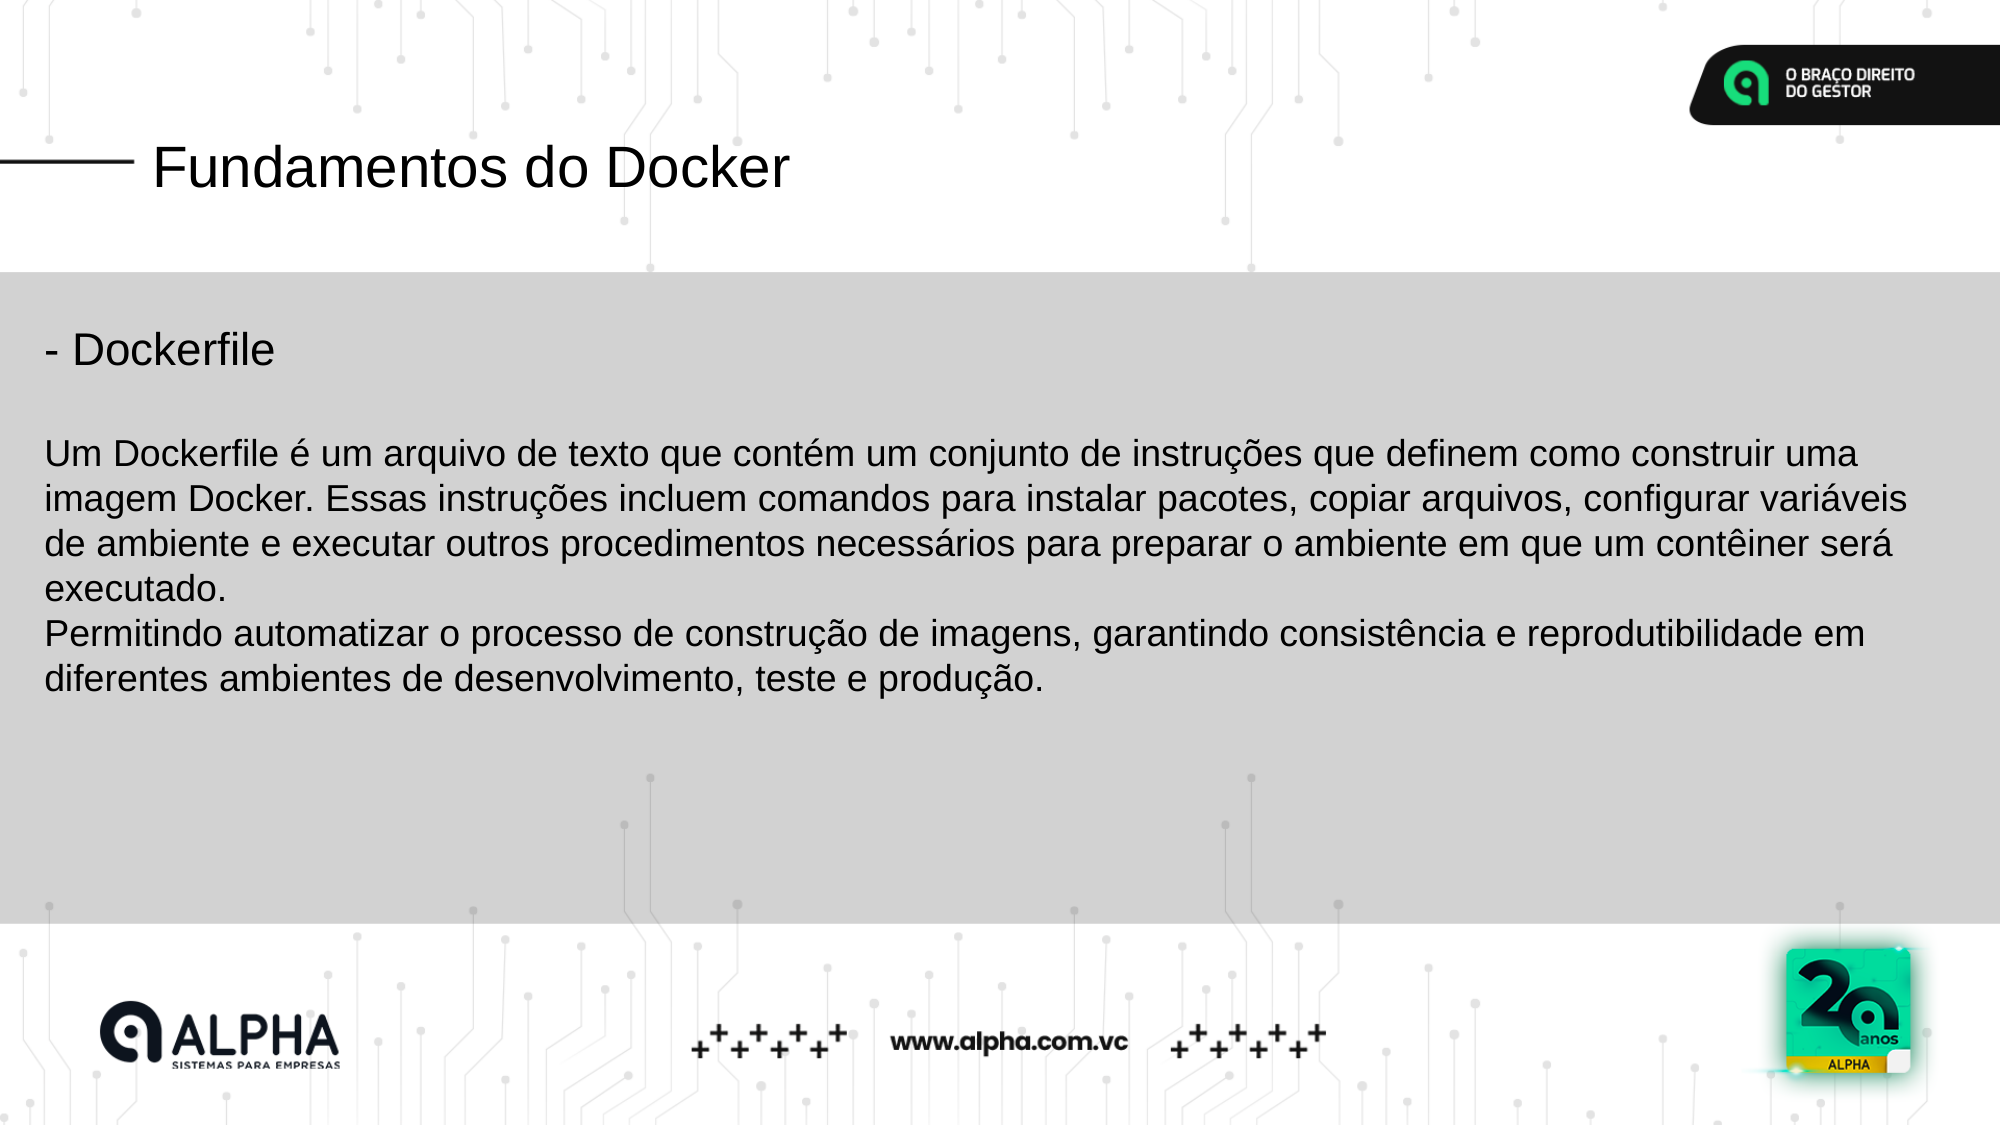

Fundamentos do Docker
- Dockerfile
Um Dockerfile é um arquivo de texto que contém um conjunto de instruções que definem como construir uma imagem Docker. Essas instruções incluem comandos para instalar pacotes, copiar arquivos, configurar variáveis de ambiente e executar outros procedimentos necessários para preparar o ambiente em que um contêiner será executado.
Permitindo automatizar o processo de construção de imagens, garantindo consistência e reprodutibilidade em diferentes ambientes de desenvolvimento, teste e produção.